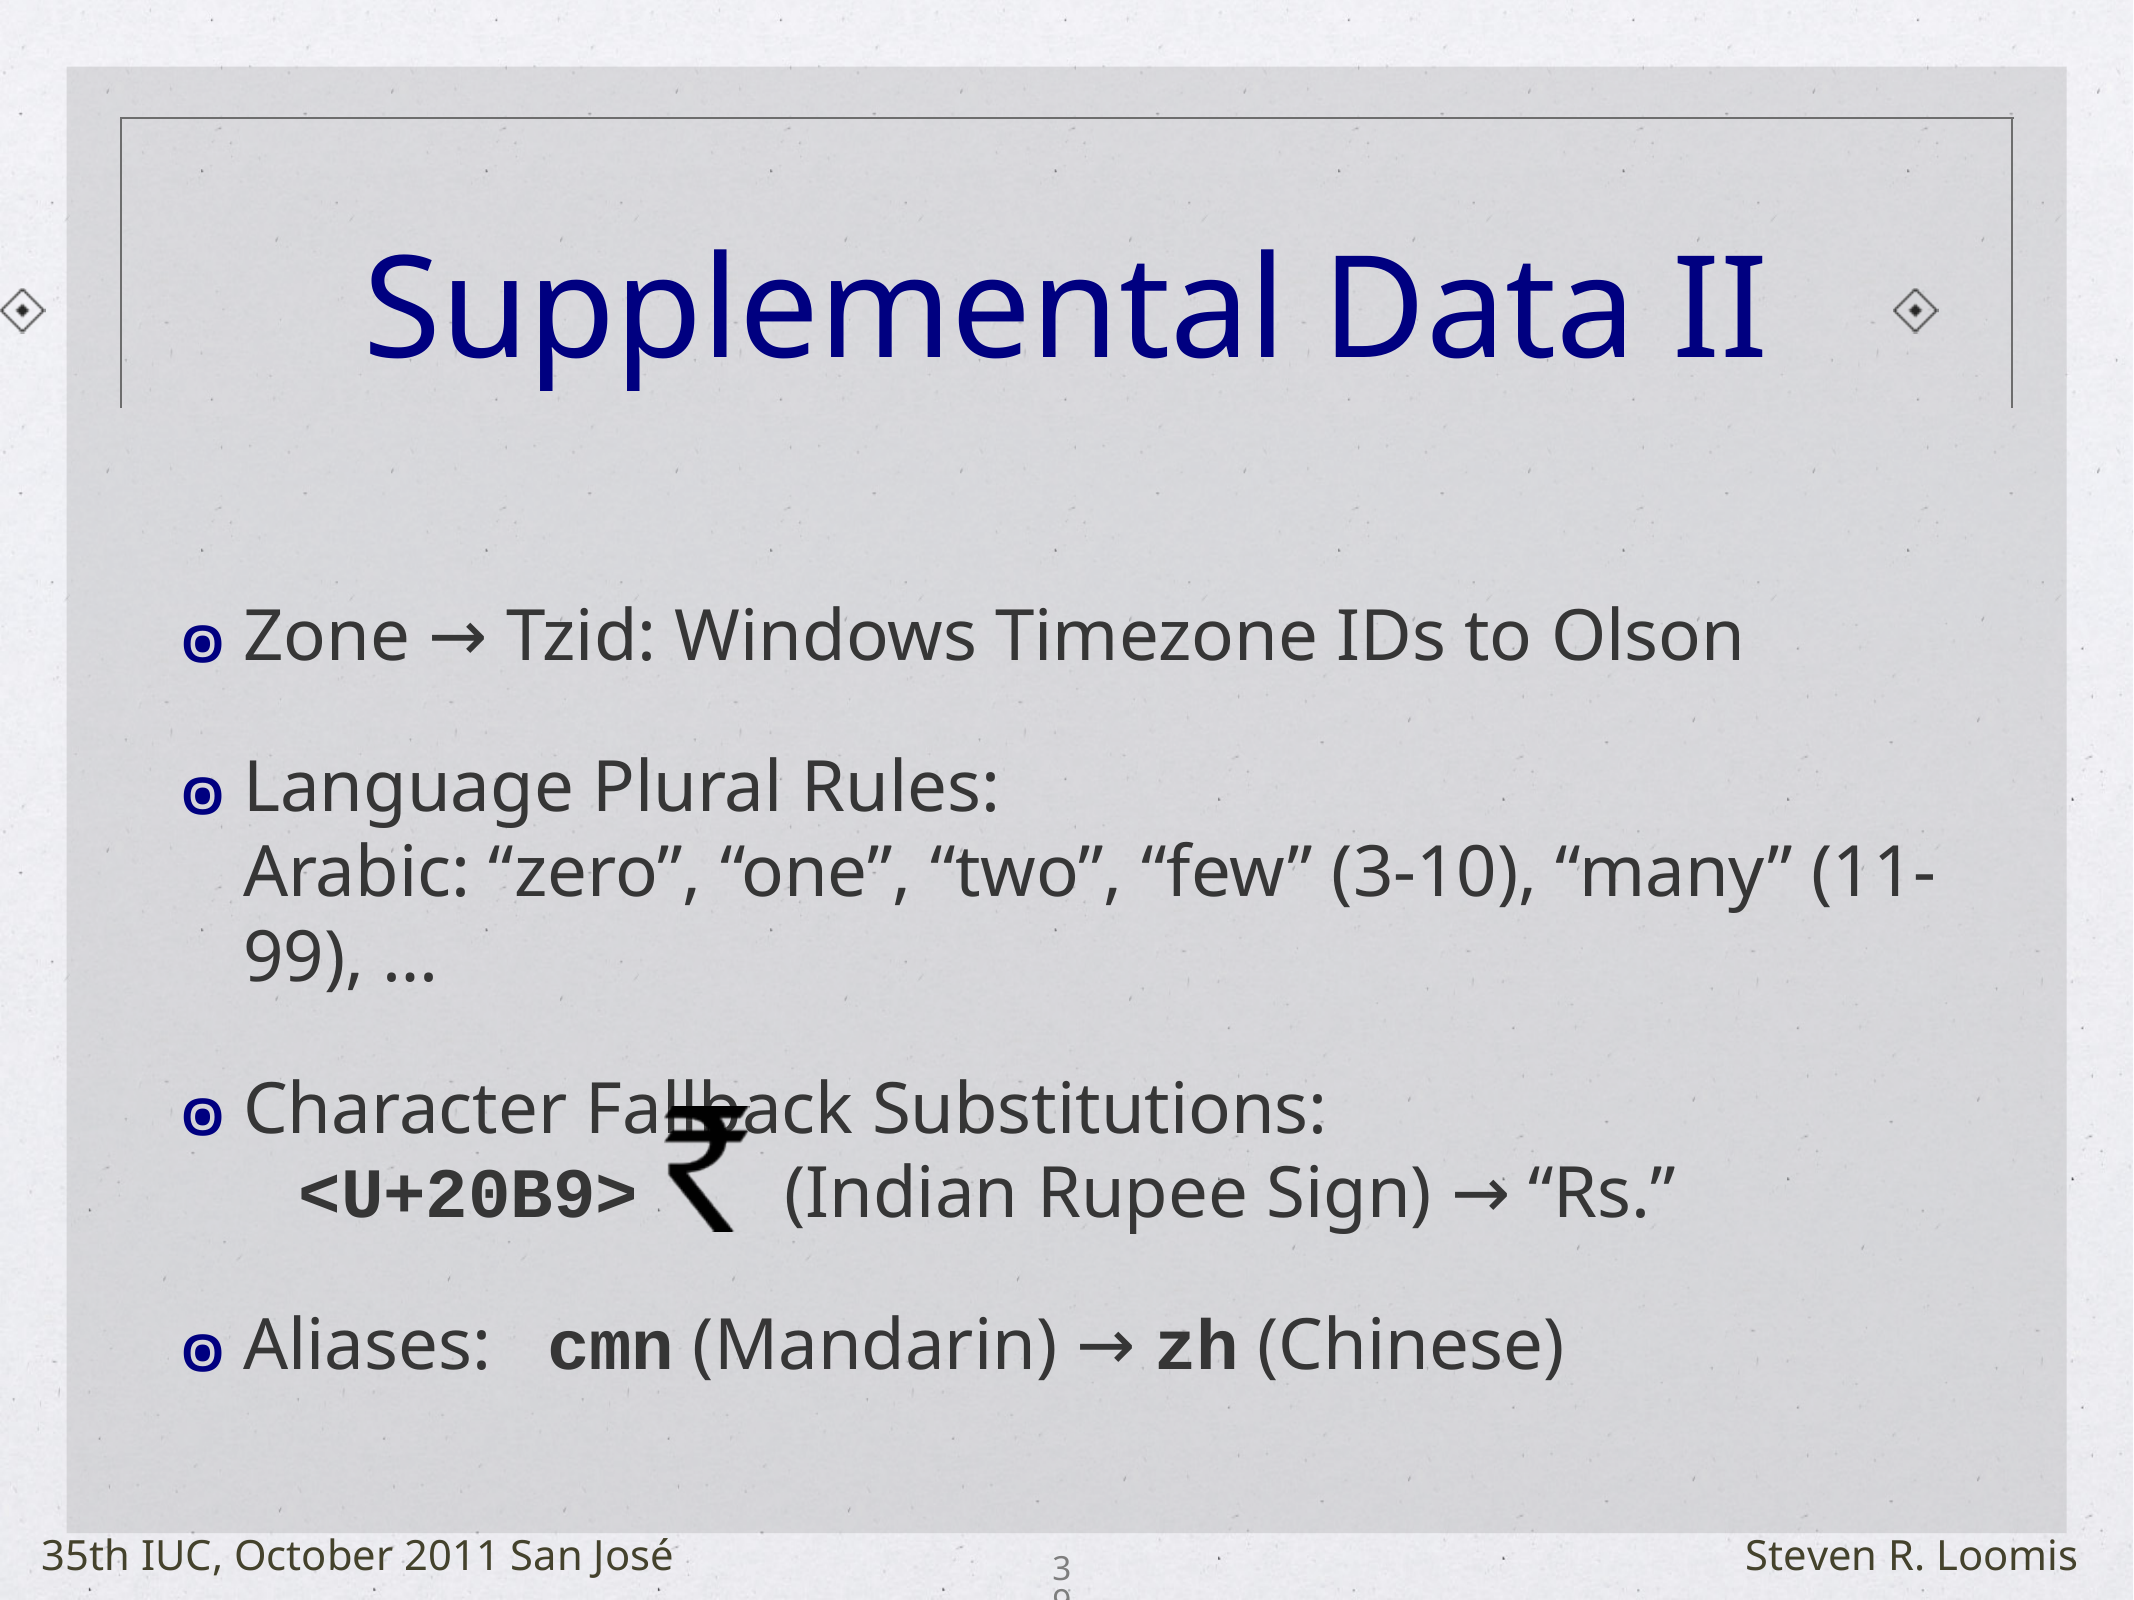

# Supplemental Data II
Zone → Tzid: Windows Timezone IDs to Olson
Language Plural Rules:
Arabic: “zero”, “one”, “two”, “few” (3-10), “many” (11-99), …
Character Fallback Substitutions:
 <U+20B9> (Indian Rupee Sign) → “Rs.”
Aliases: cmn (Mandarin) → zh (Chinese)
39